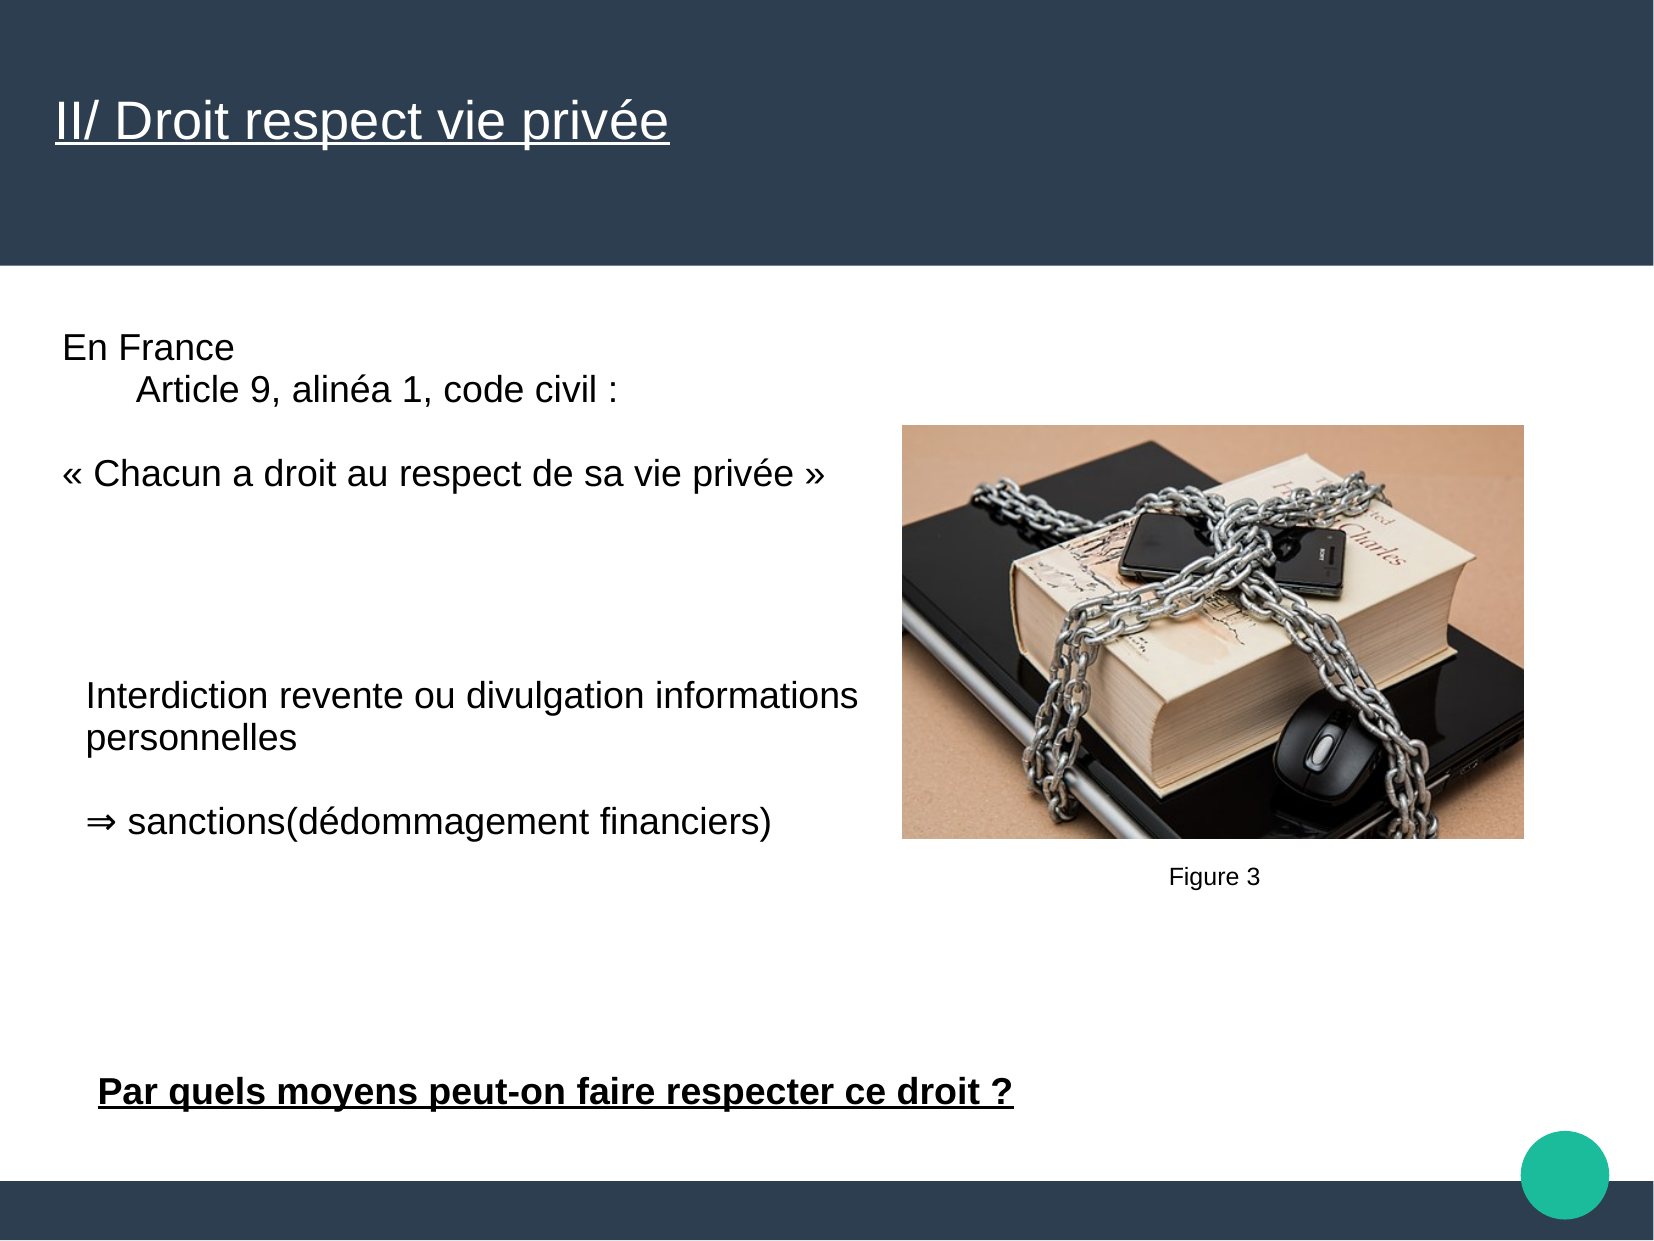

II/ Droit respect vie privée
En France
	Article 9, alinéa 1, code civil :
« Chacun a droit au respect de sa vie privée »
Interdiction revente ou divulgation informations personnelles
⇒ sanctions(dédommagement financiers)
Figure 3
Par quels moyens peut-on faire respecter ce droit ?